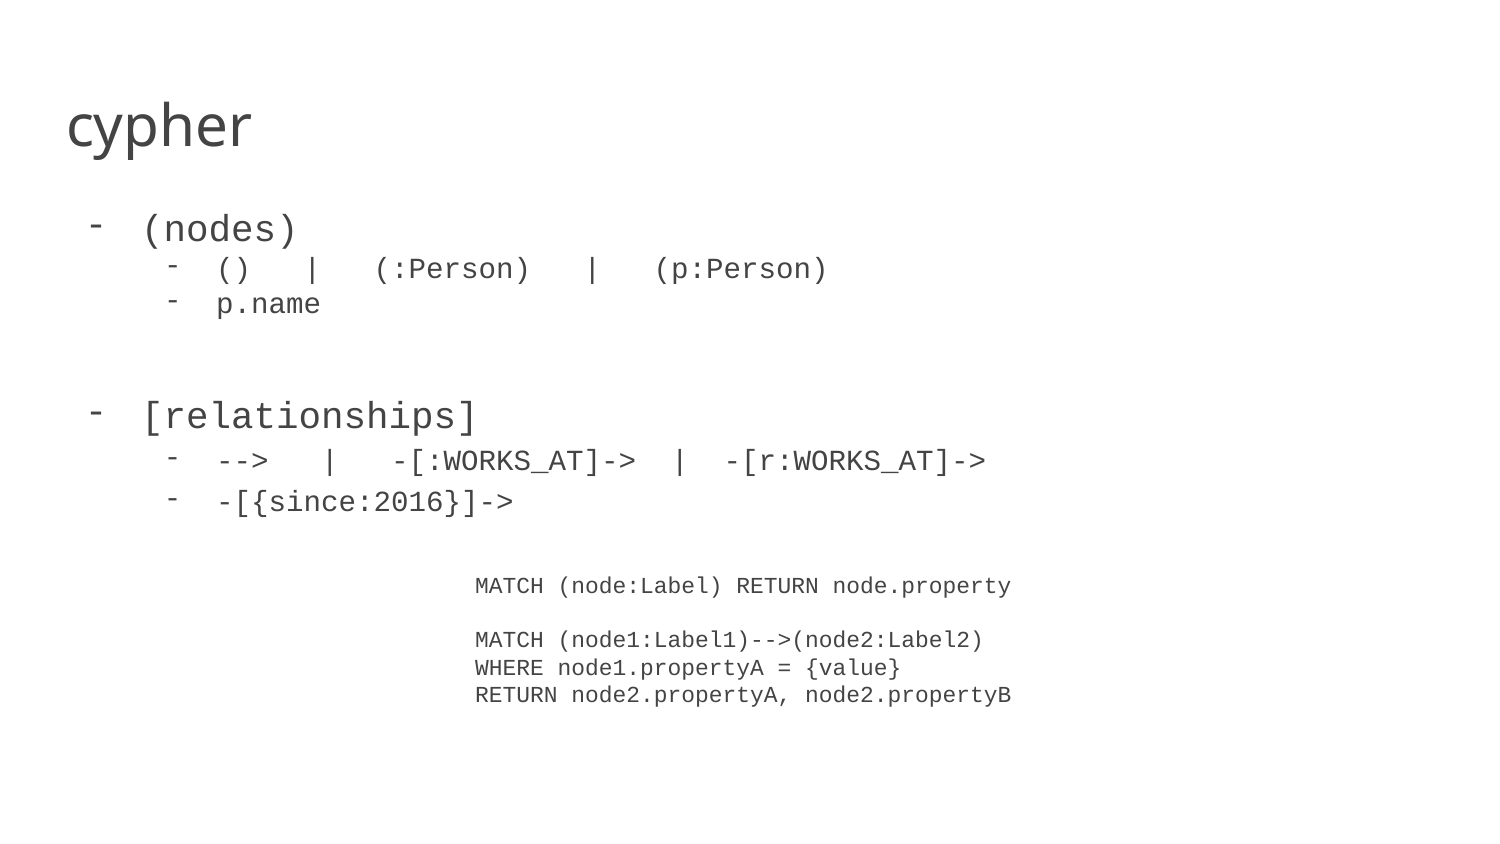

# cypher
(nodes)
() | (:Person) | (p:Person)
p.name
[relationships]
--> | -[:WORKS_AT]-> | -[r:WORKS_AT]->
-[{since:2016}]->
MATCH (node:Label) RETURN node.property
MATCH (node1:Label1)-->(node2:Label2)
WHERE node1.propertyA = {value}
RETURN node2.propertyA, node2.propertyB